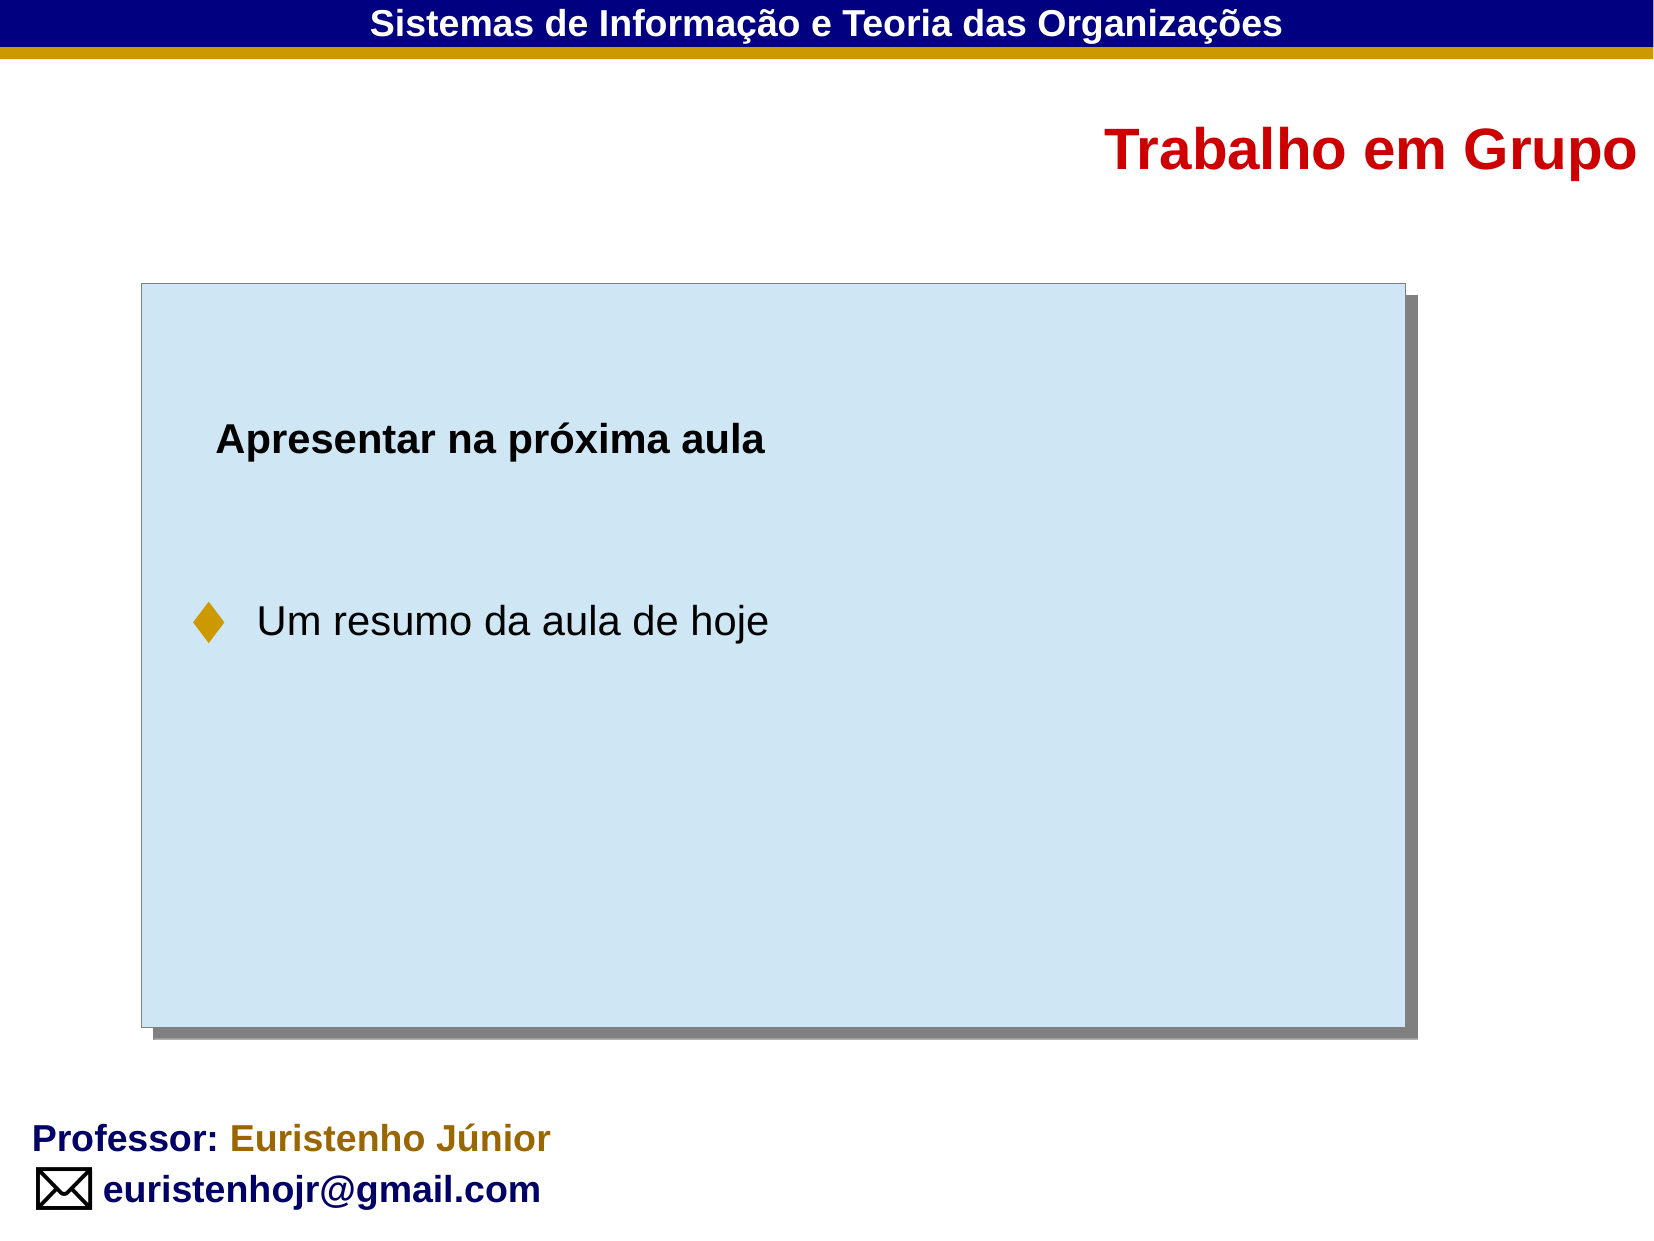

Sistemas de Informação e Teoria das Organizações
Trabalho em Grupo
Apresentar na próxima aula
Um resumo da aula de hoje
Professor: Euristenho Júnior
euristenhojr@gmail.com